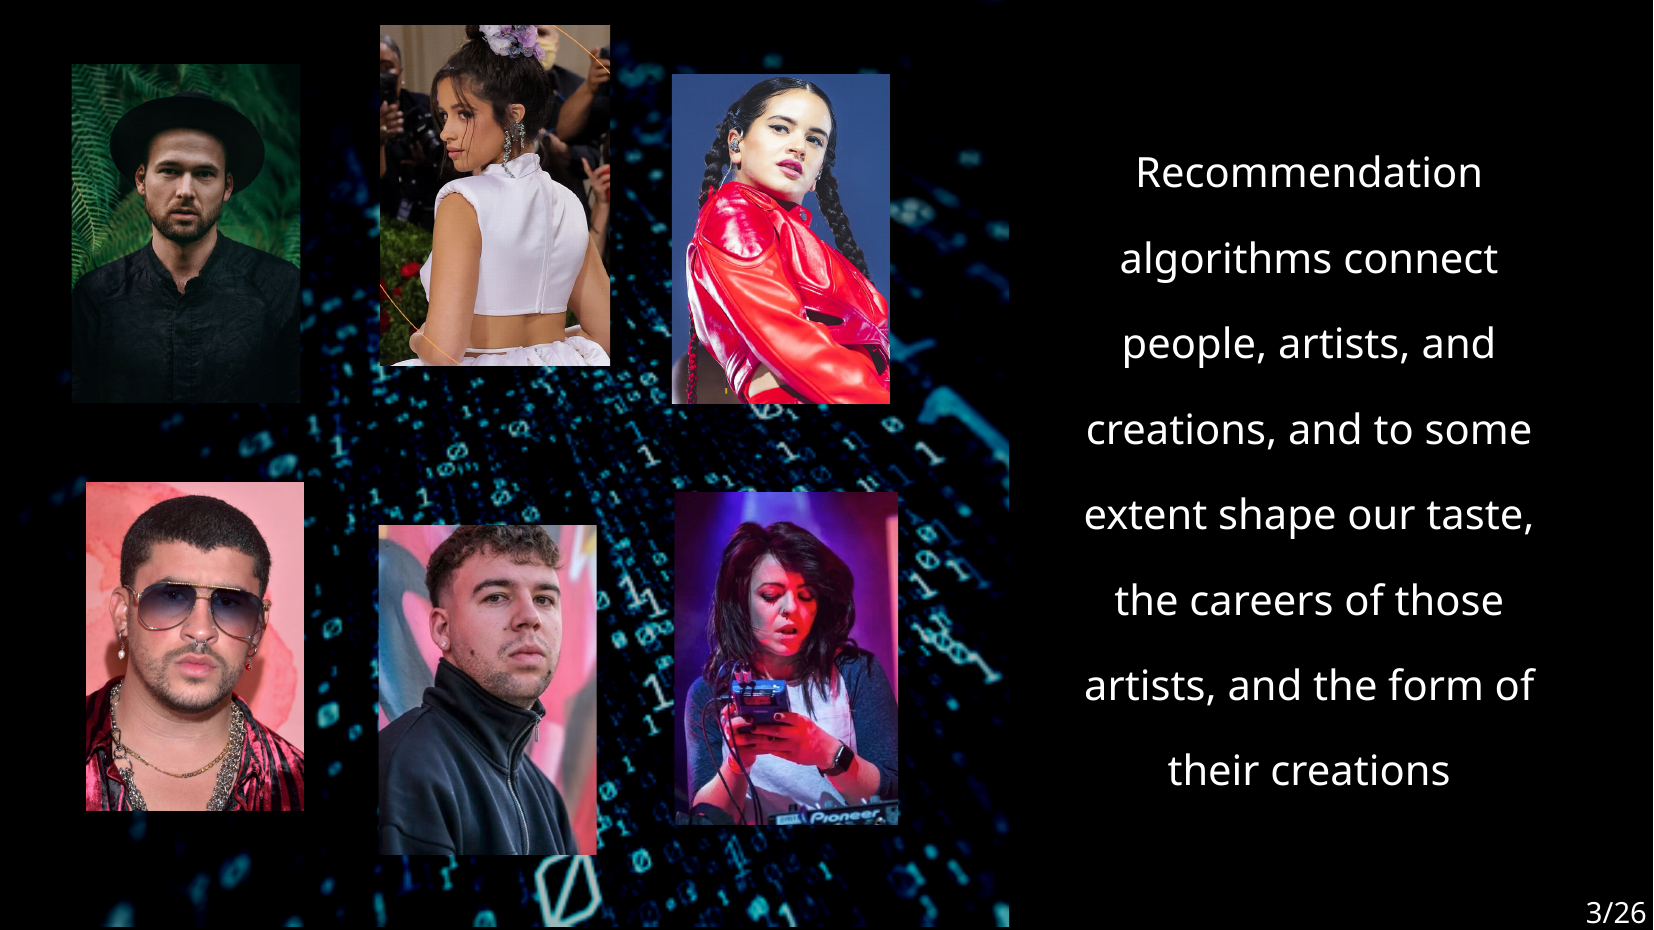

Recommendation algorithms connect people, artists, and creations, and to some extent shape our taste, the careers of those artists, and the form of their creations
3